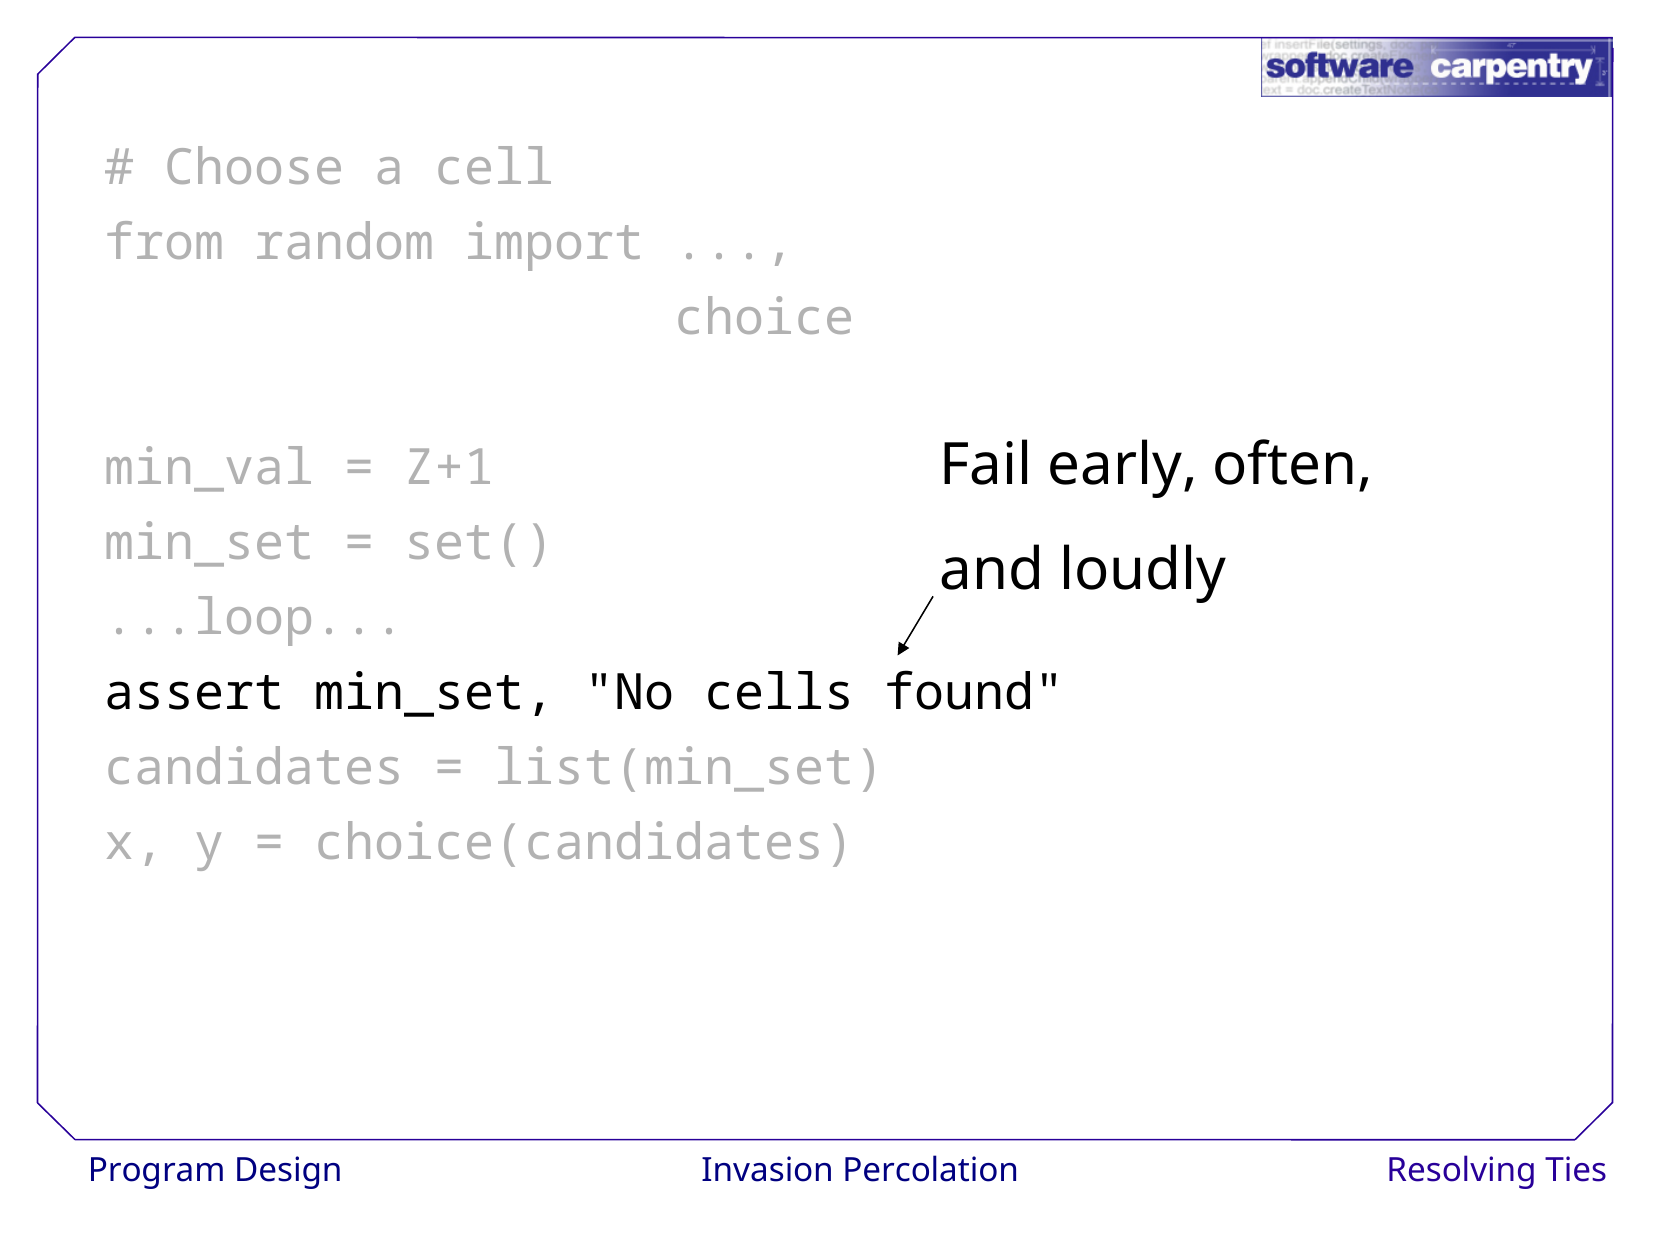

# Choose a cell
from random import ...,
 choice
min_val = Z+1
min_set = set()
...loop...
assert min_set, "No cells found"
candidates = list(min_set)
x, y = choice(candidates)
Fail early, often,
and loudly